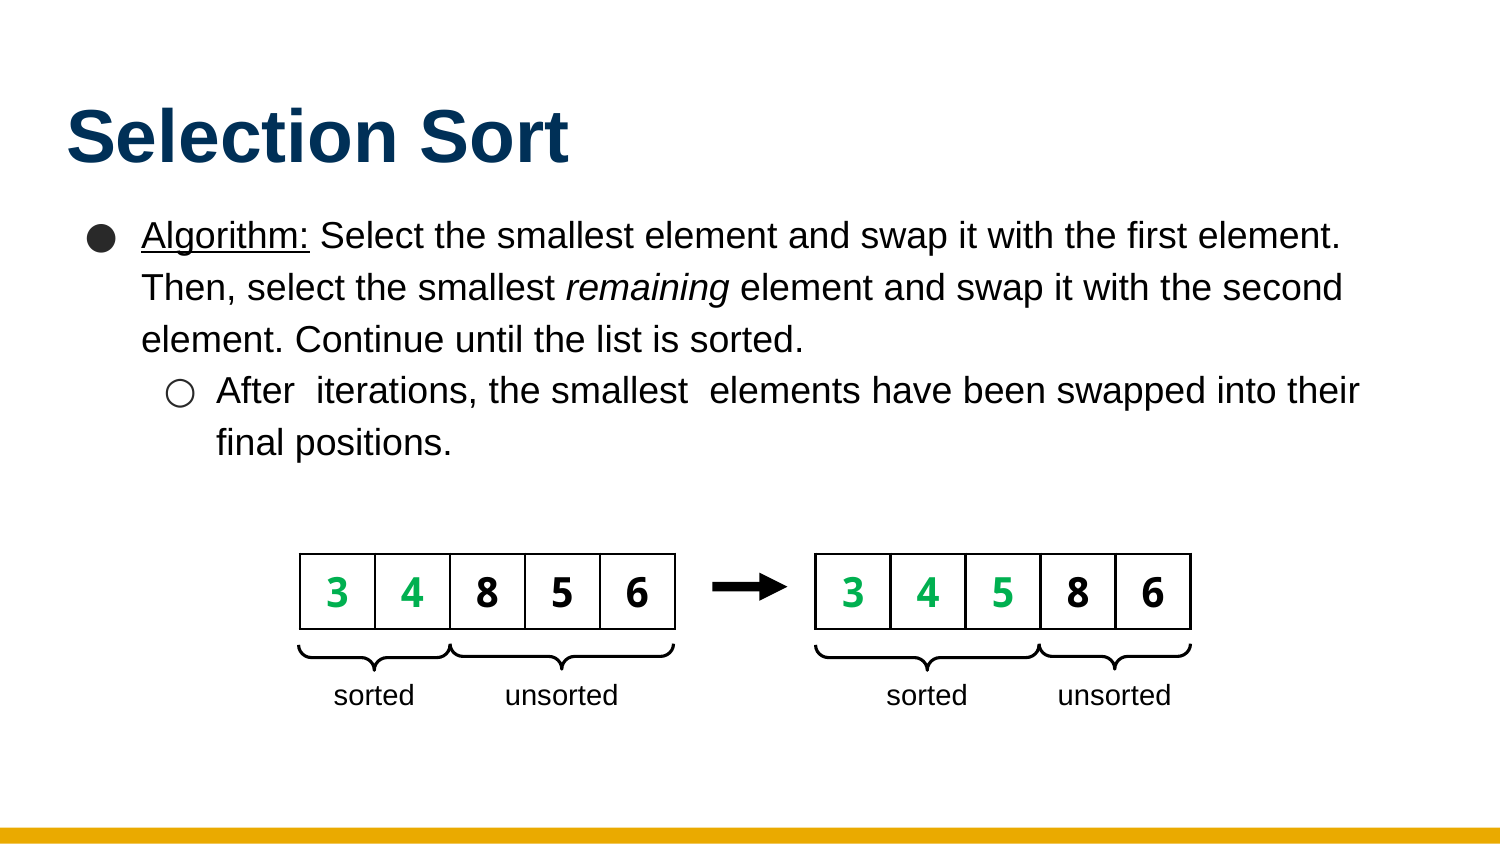

# Selection Sort
Algorithm: Select the smallest element and swap it with the first element. Then, select the smallest remaining element and swap it with the second element. Continue until the list is sorted.
After iterations, the smallest elements have been swapped into their final positions.
| 3 | 4 | 8 | 5 | 6 |
| --- | --- | --- | --- | --- |
| 3 | 4 | 5 | 8 | 6 |
| --- | --- | --- | --- | --- |
sorted
unsorted
sorted
unsorted